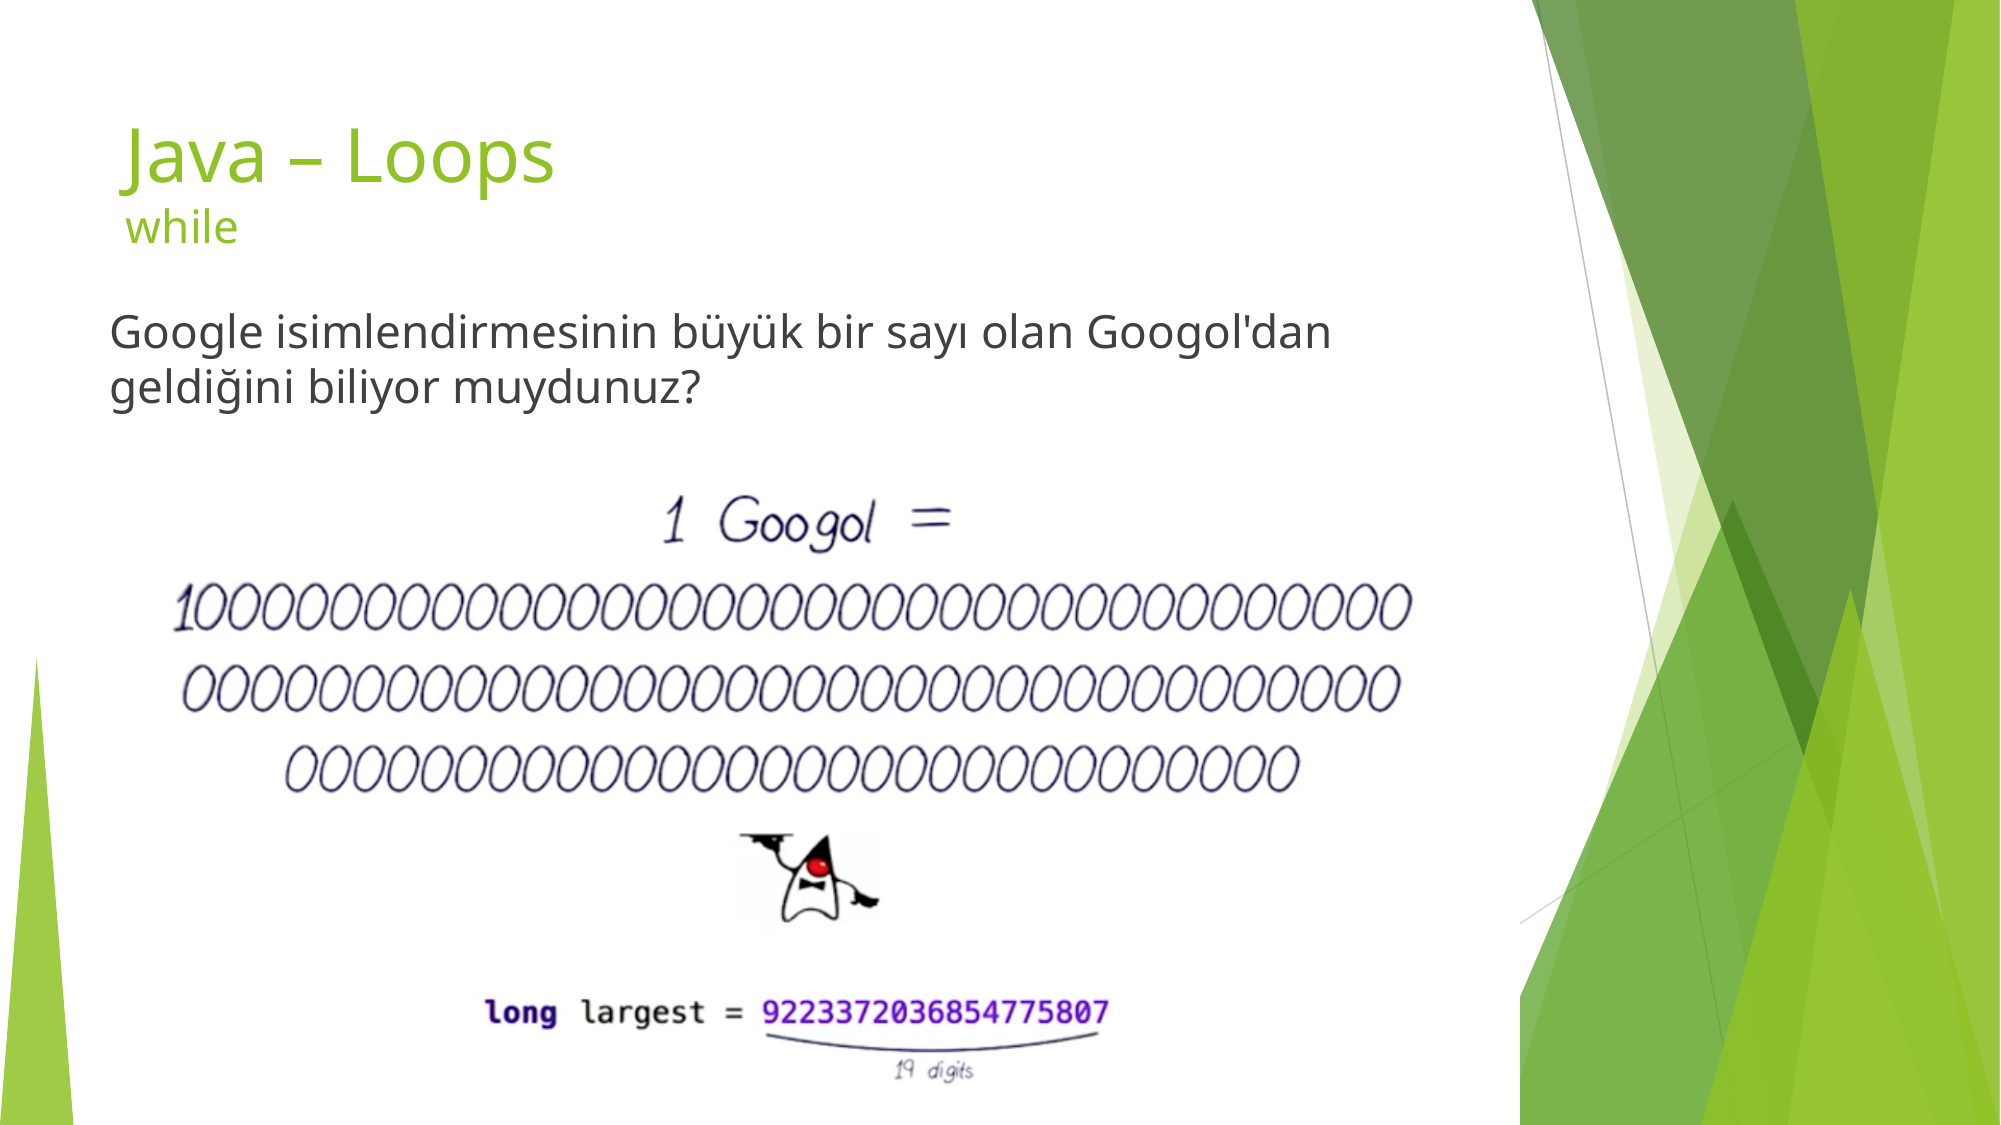

# Java – Loops while
Google isimlendirmesinin büyük bir sayı olan Googol'dan geldiğini biliyor muydunuz?